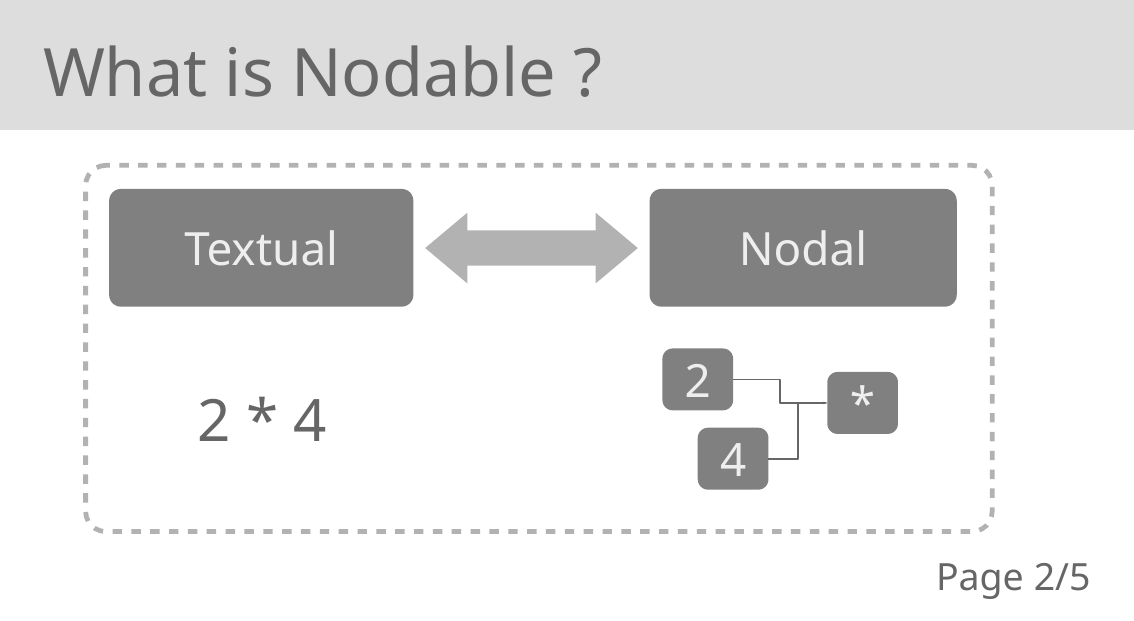

What is Nodable ?
Textual
Nodal
2
2 * 4
*
4
Page /5